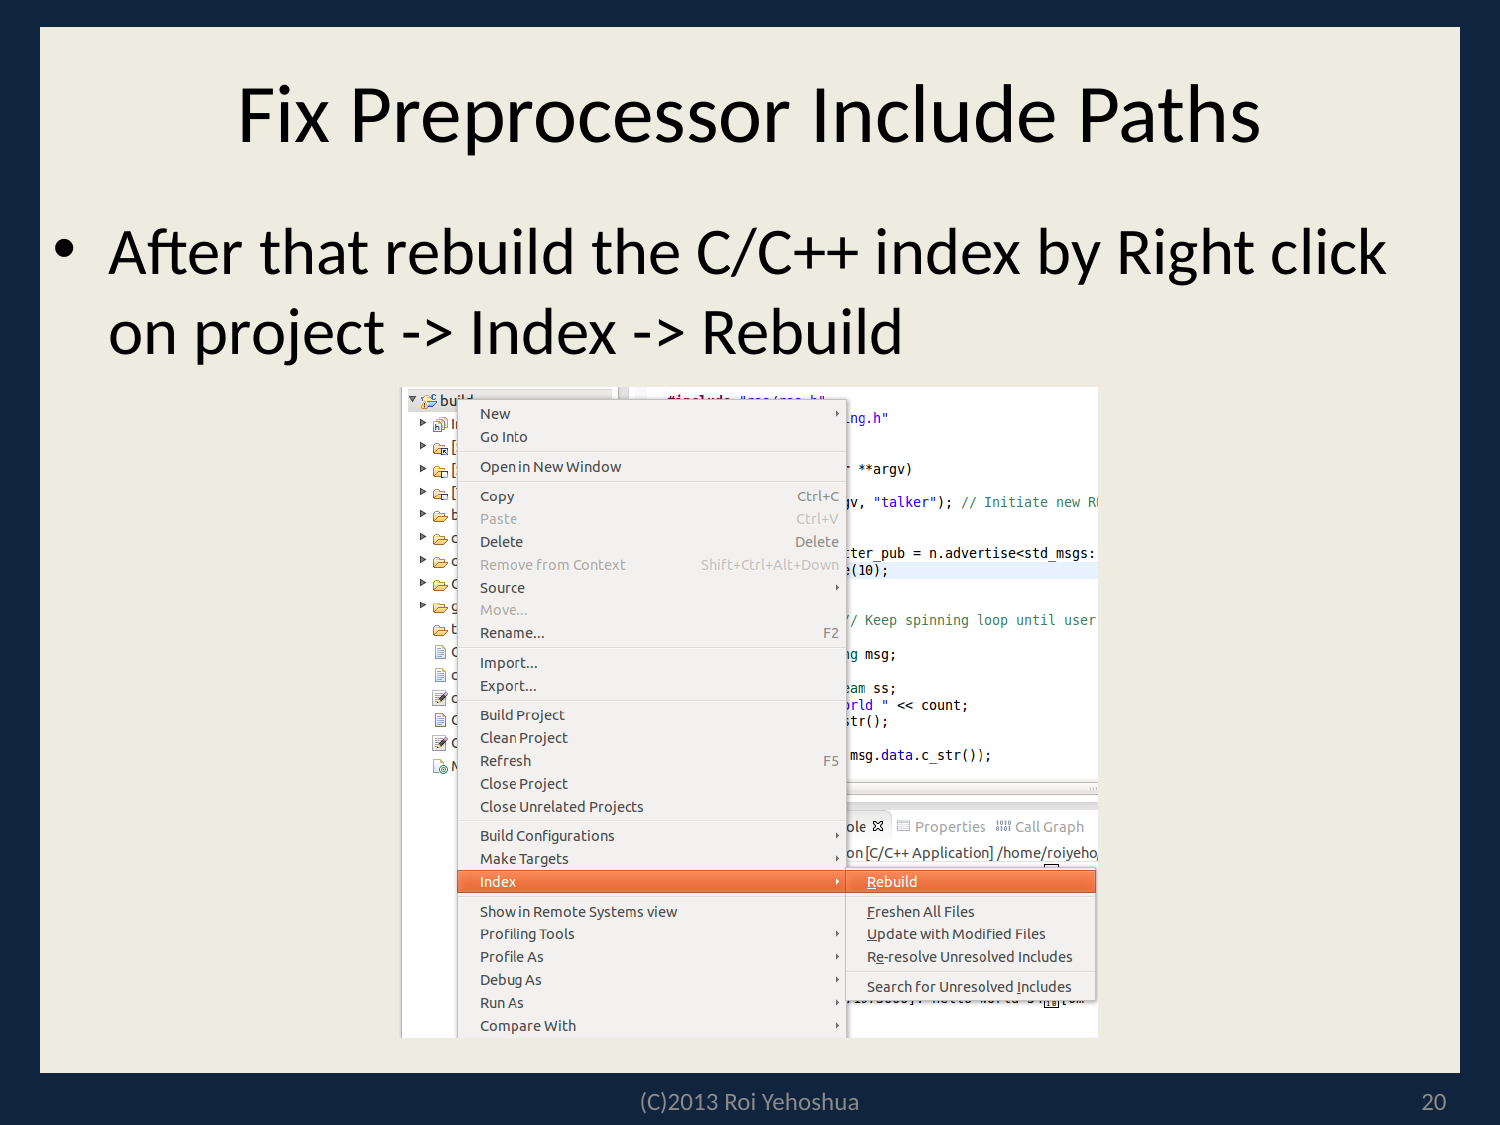

# Fix Preprocessor Include Paths
After that rebuild the C/C++ index by Right click on project -> Index -> Rebuild
(C)2013 Roi Yehoshua